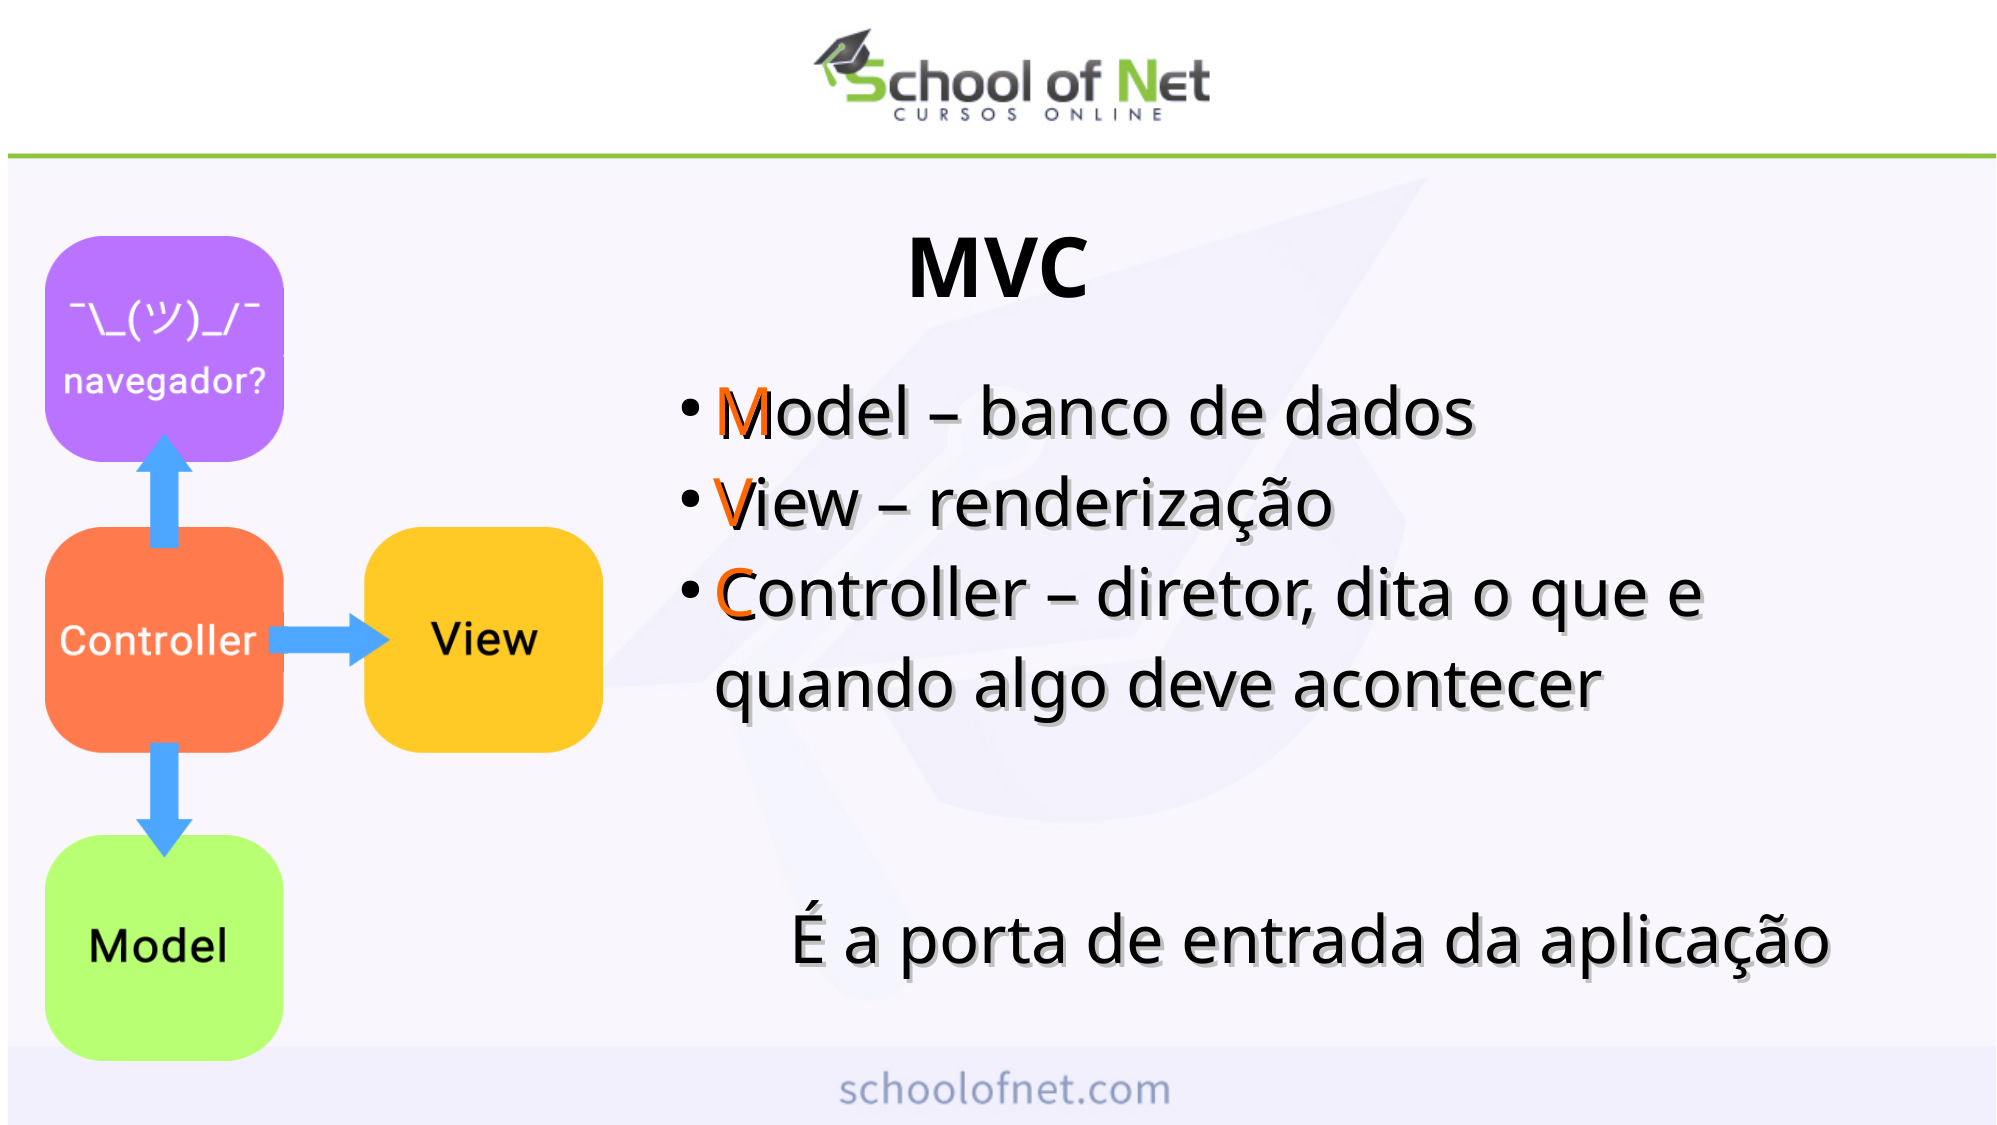

# MVC
Model – banco de dados
View – renderização
Controller – diretor, dita o que e quando algo deve acontecer
É a porta de entrada da aplicação